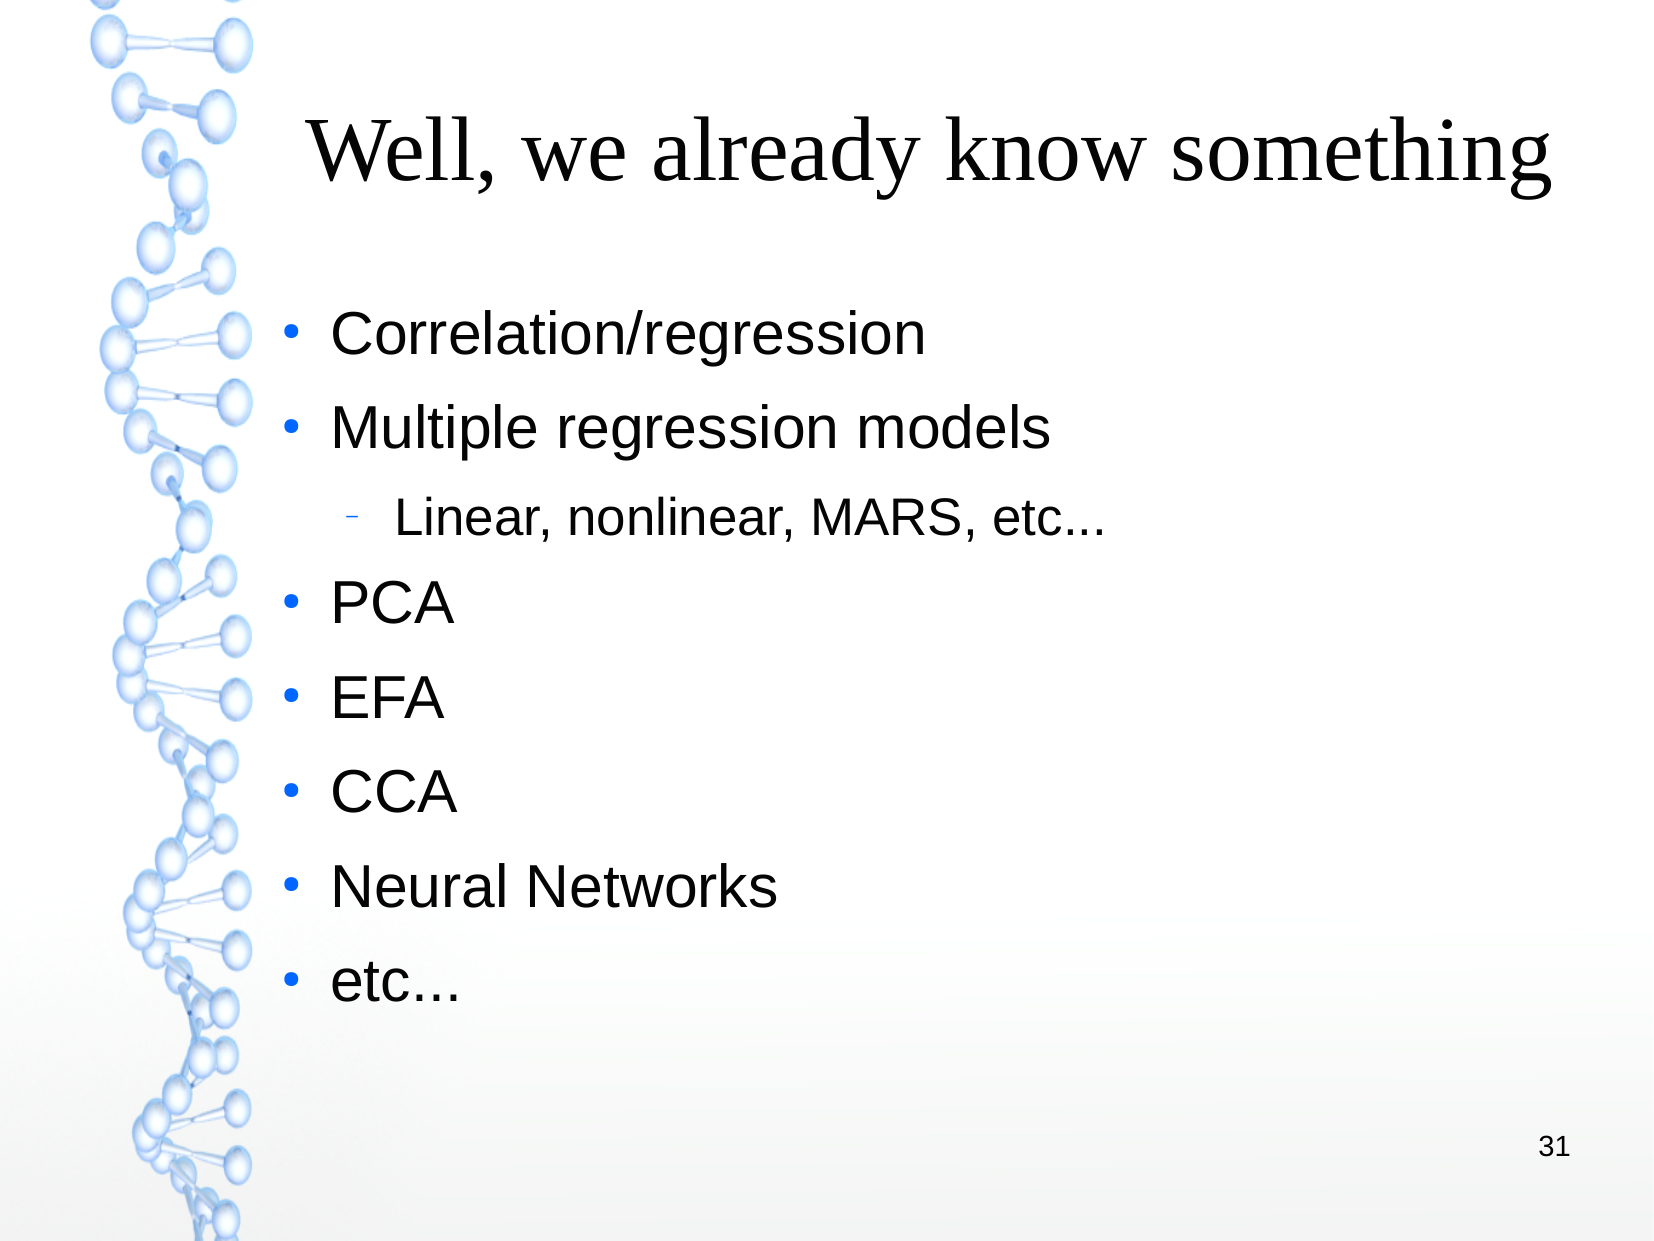

# Well, we already know something
Correlation/regression
Multiple regression models
Linear, nonlinear, MARS, etc...
PCA
EFA
CCA
Neural Networks
etc...
31